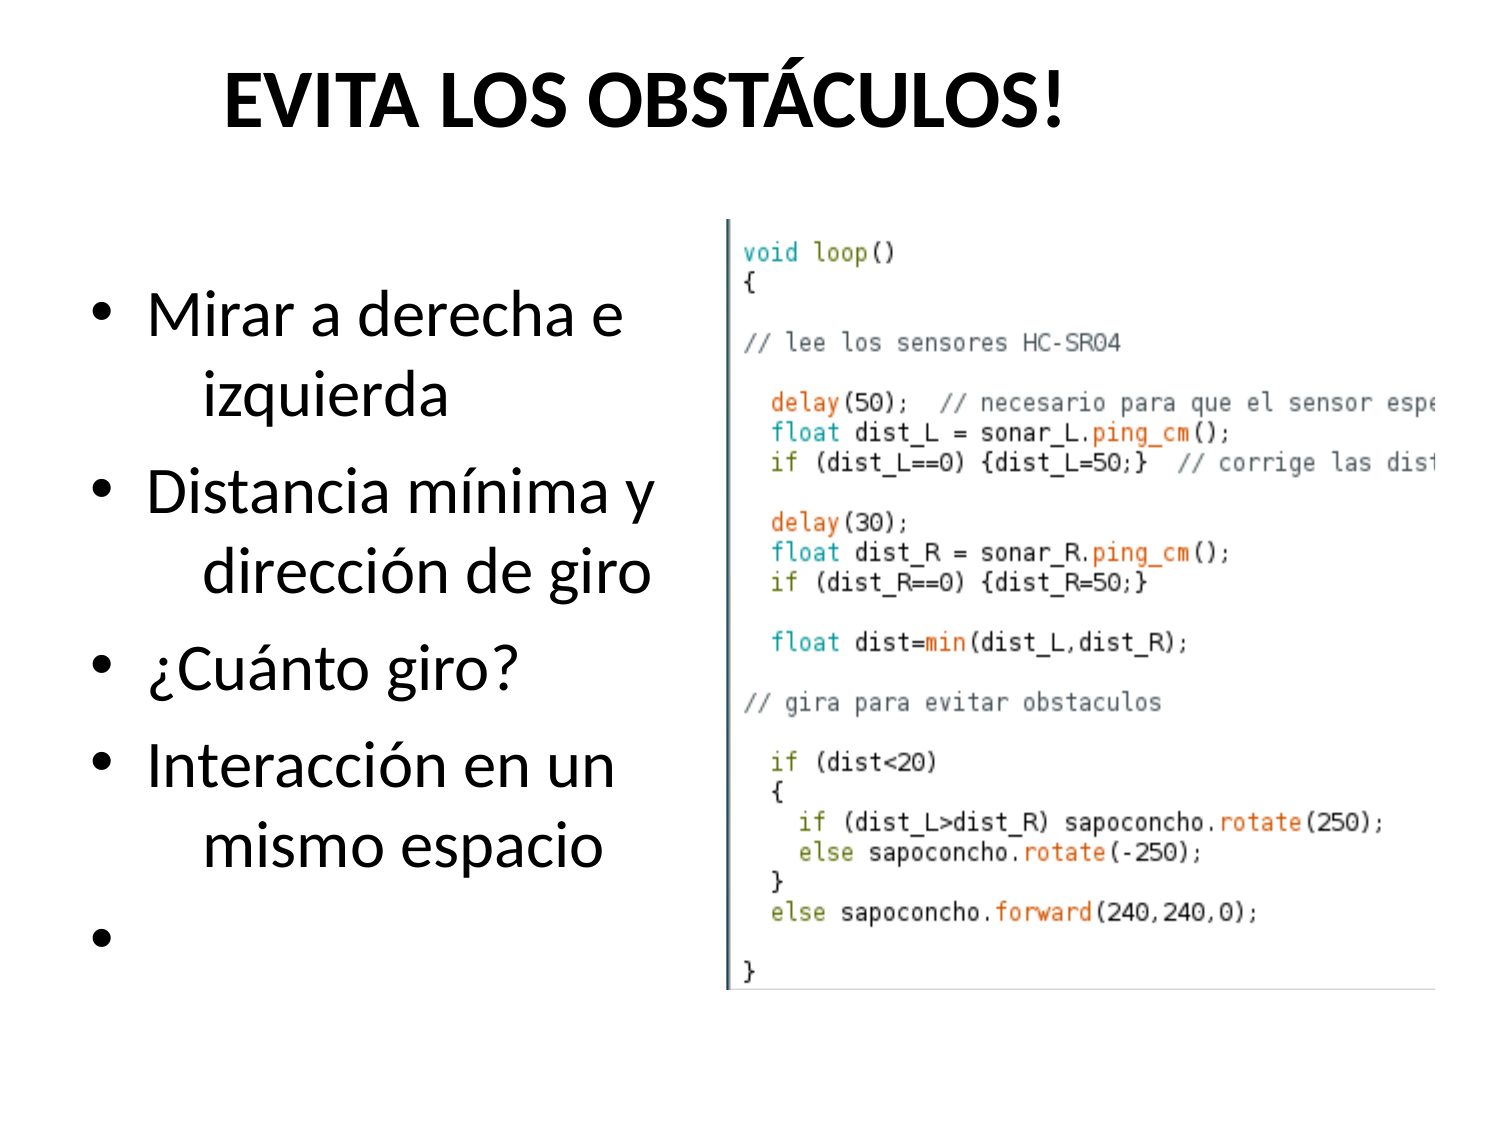

# EVITA LOS OBSTÁCULOS!
Mirar a derecha e izquierda
Distancia mínima y dirección de giro
¿Cuánto giro?
Interacción en un mismo espacio